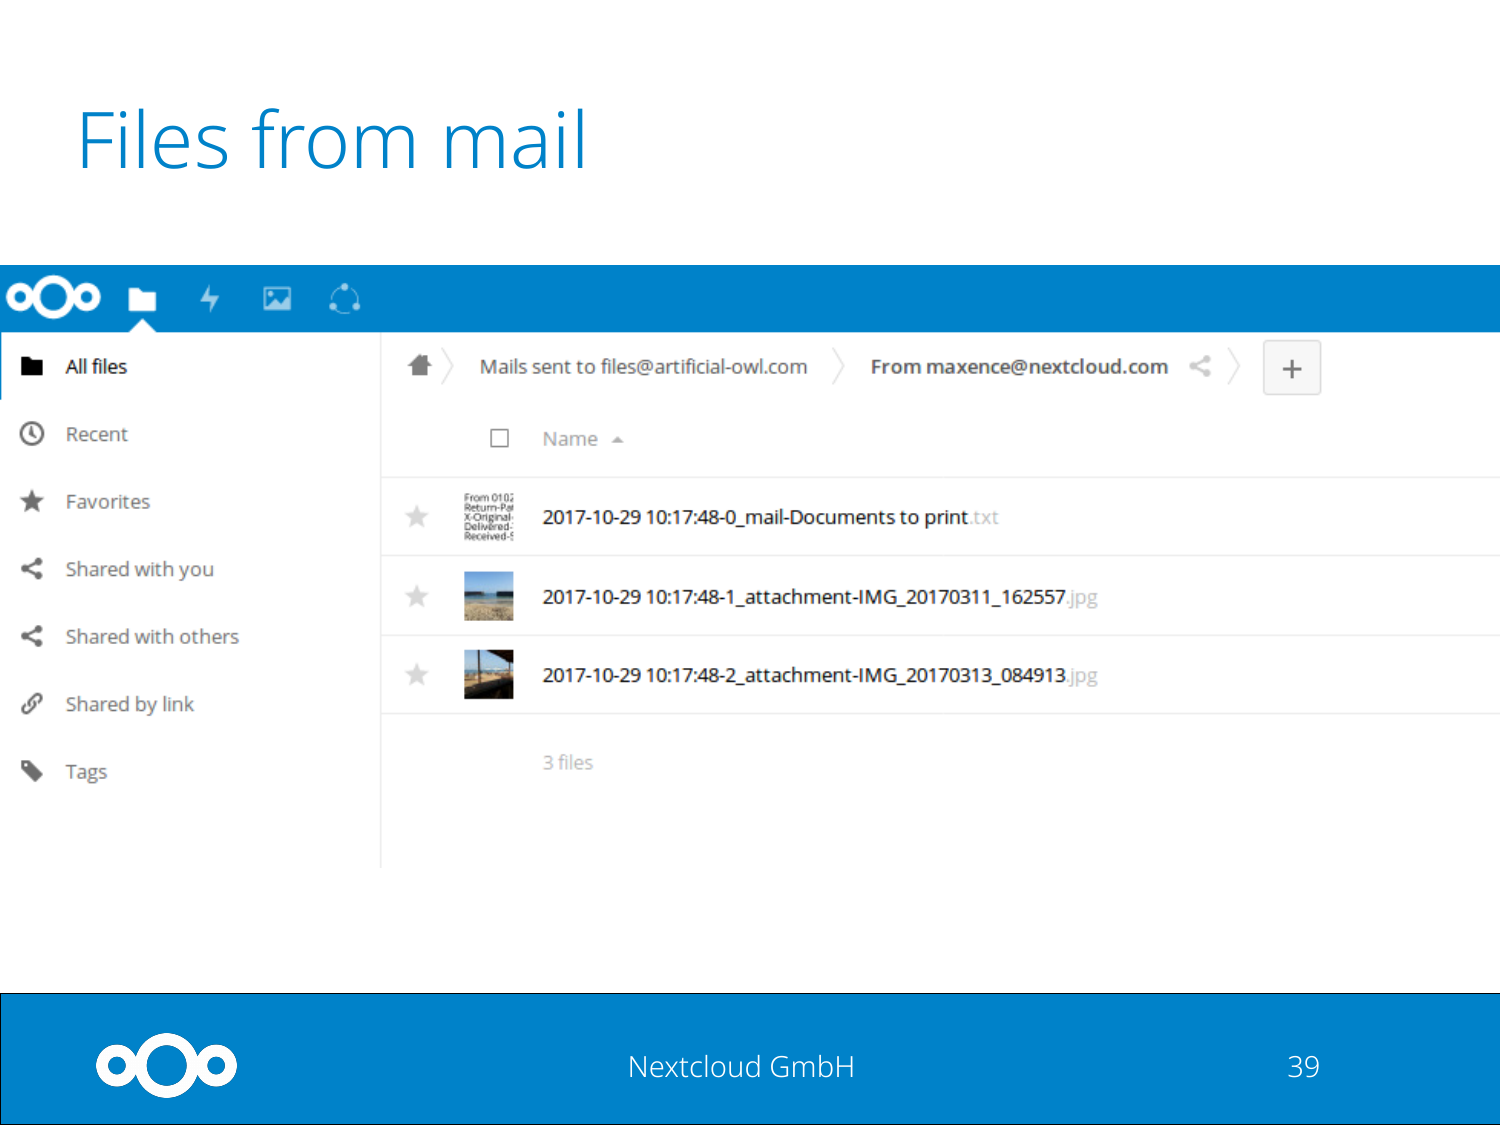

# Files from mail
© struktur AG
39